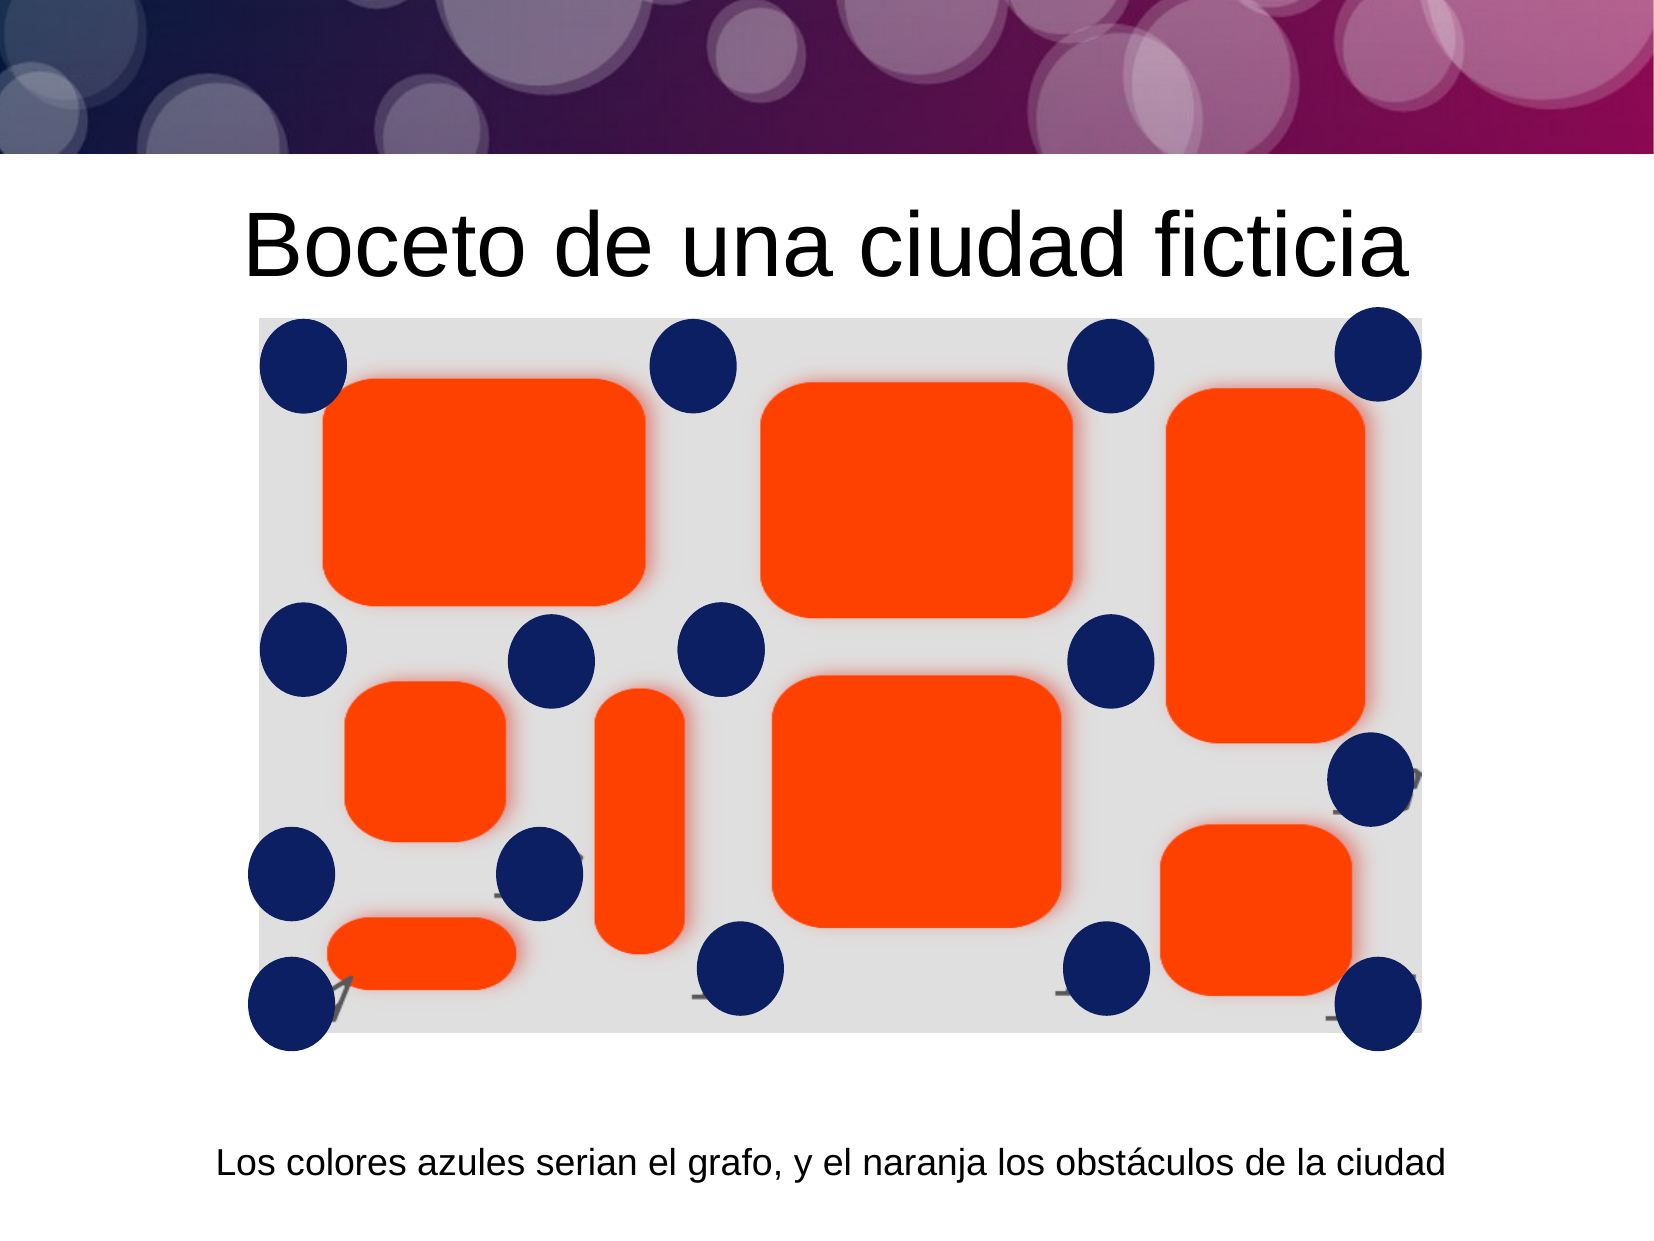

# Boceto de una ciudad ficticia
Los colores azules serian el grafo, y el naranja los obstáculos de la ciudad